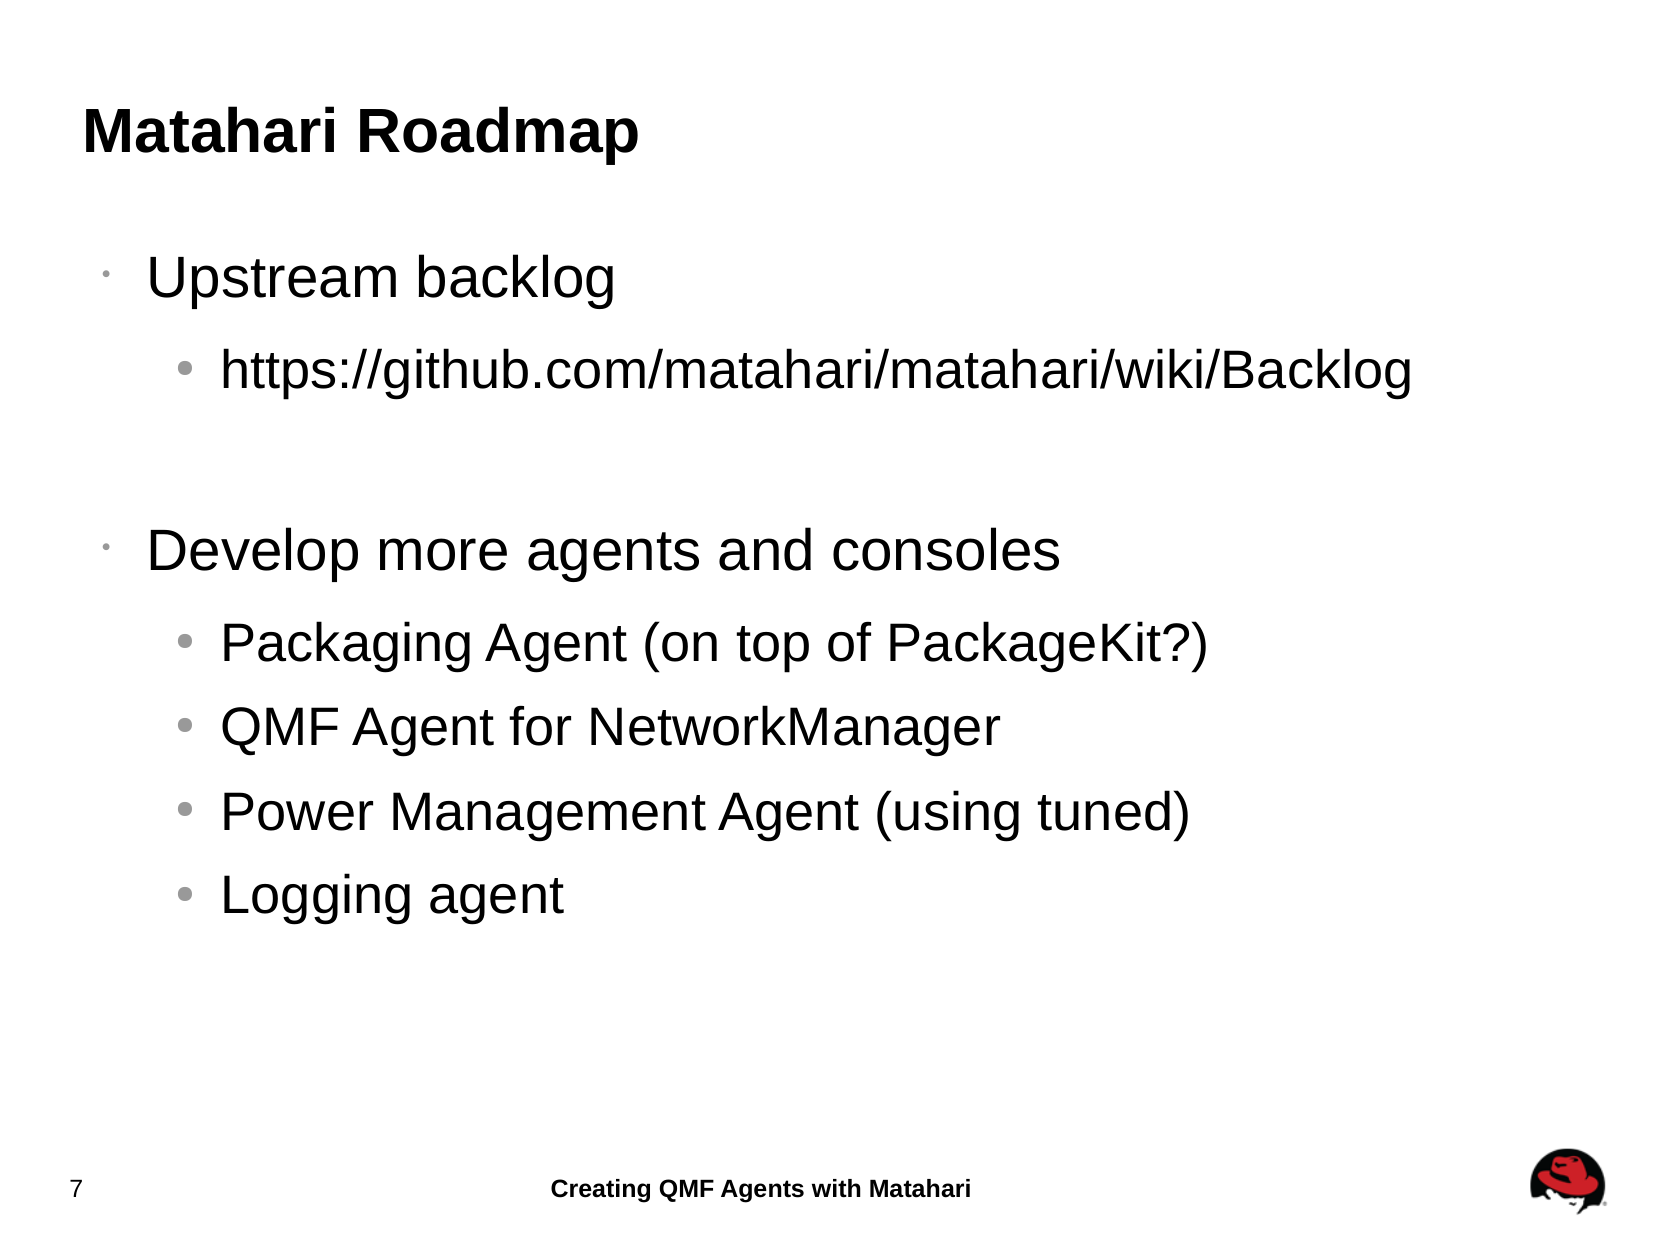

# Matahari Roadmap
Upstream backlog
https://github.com/matahari/matahari/wiki/Backlog
Develop more agents and consoles
Packaging Agent (on top of PackageKit?)
QMF Agent for NetworkManager
Power Management Agent (using tuned)
Logging agent